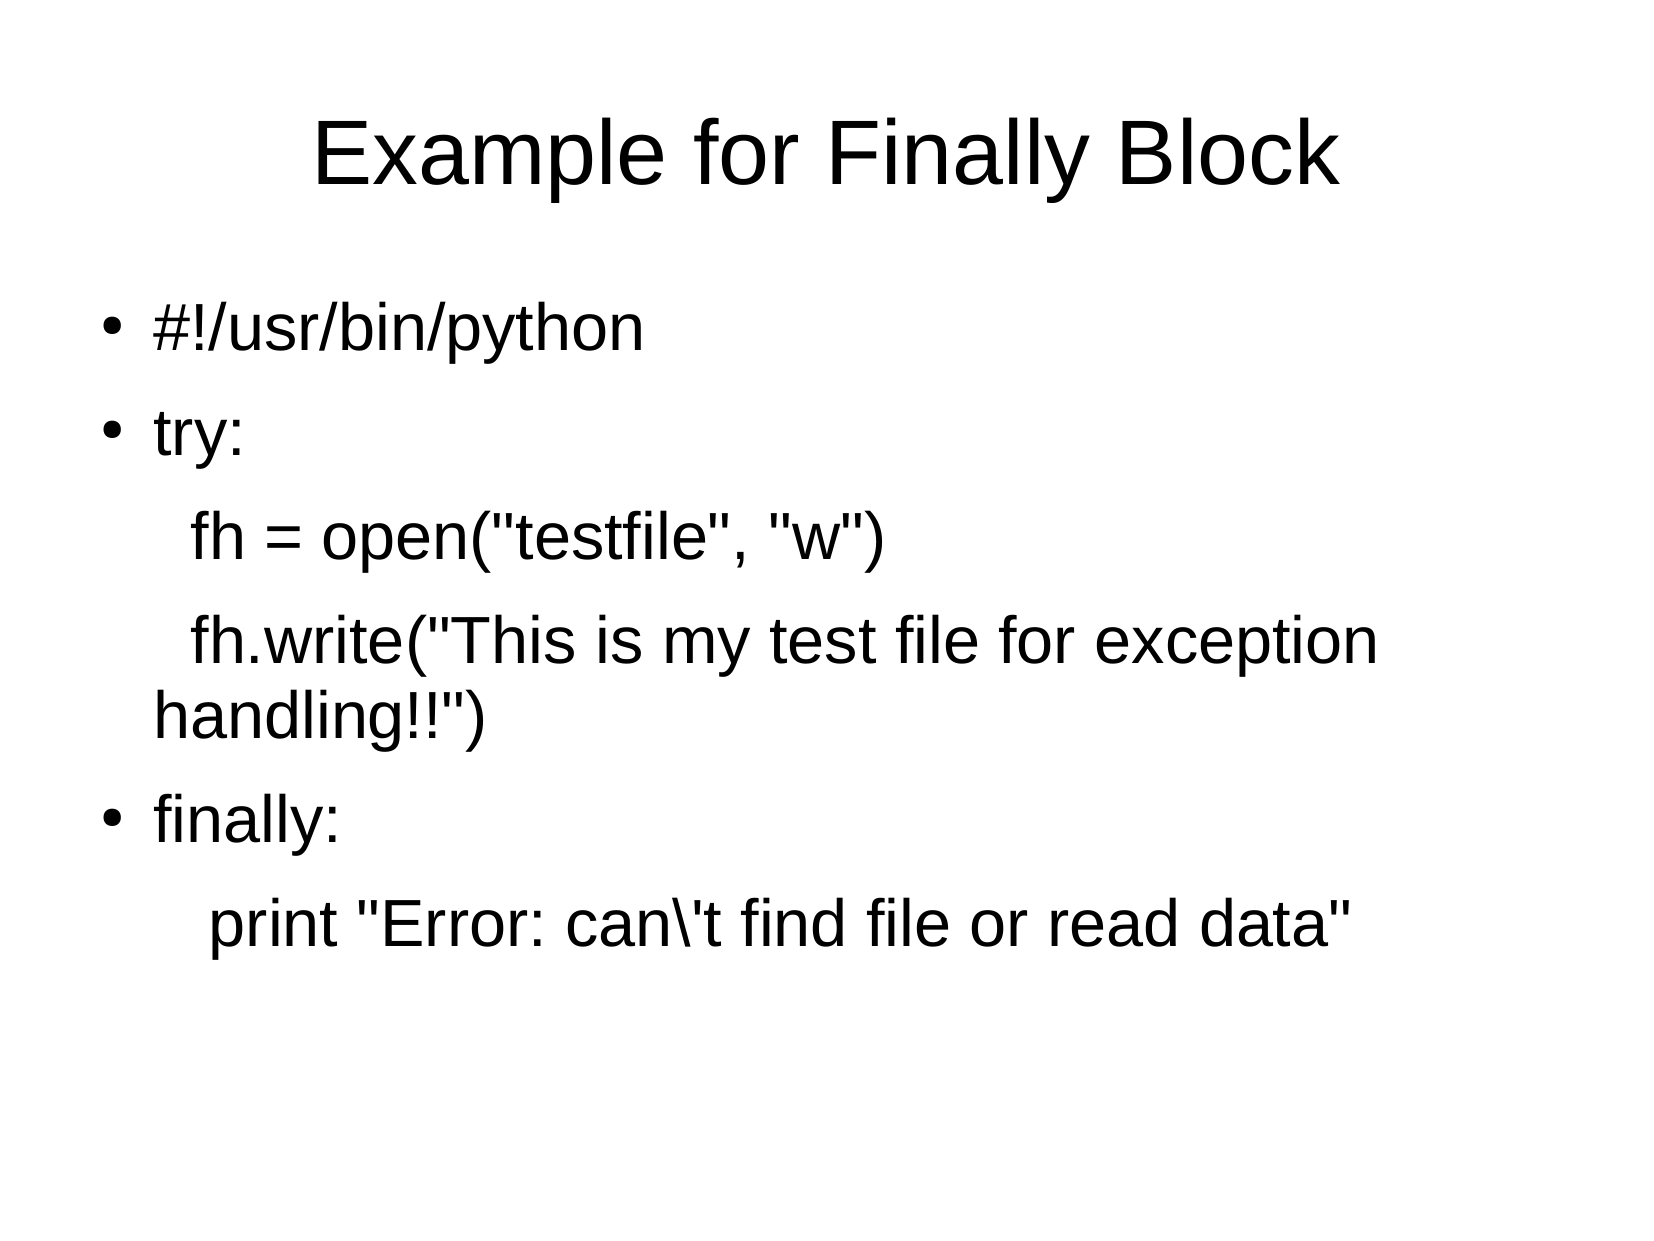

# Example for Finally Block
#!/usr/bin/python
try:
 fh = open("testfile", "w")
 fh.write("This is my test file for exception handling!!")
finally:
 print "Error: can\'t find file or read data"